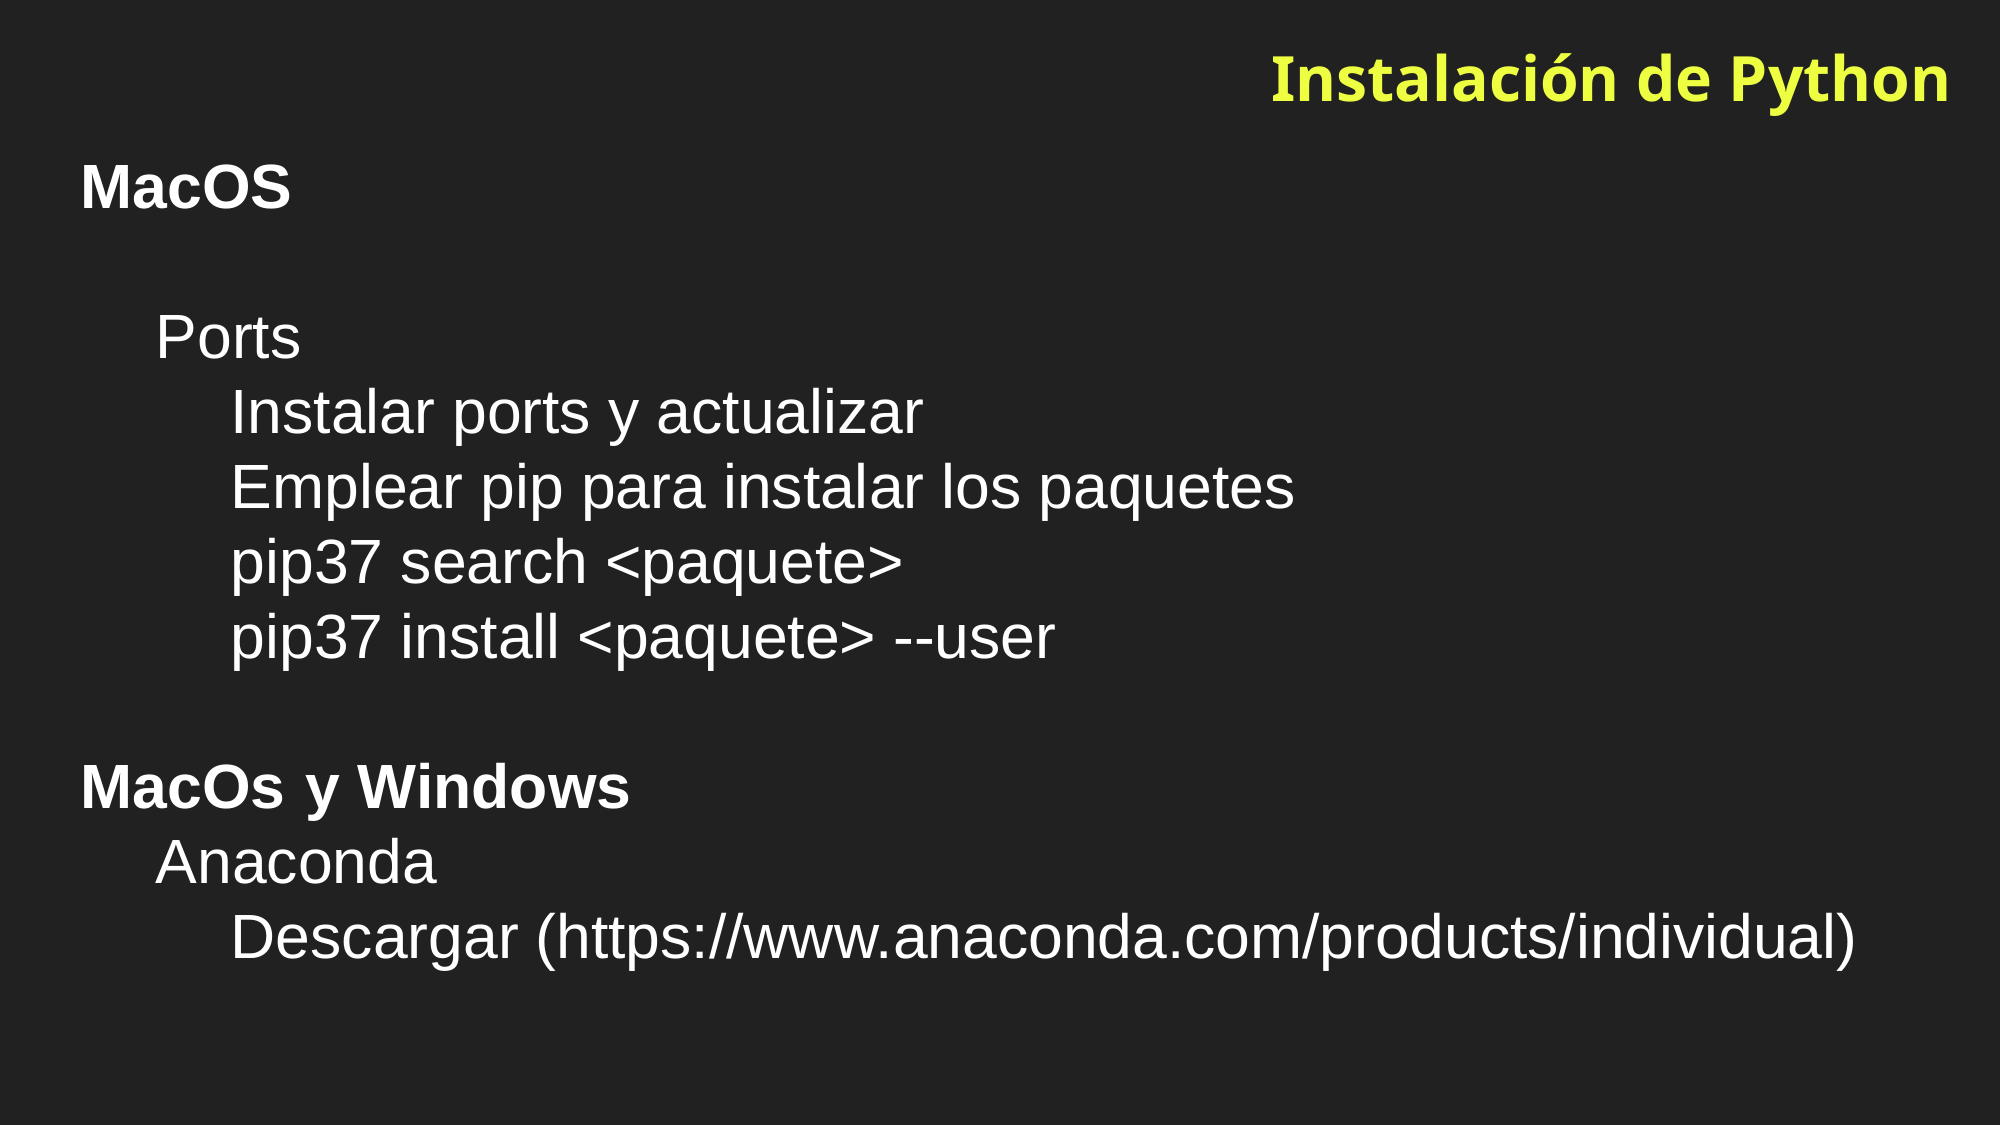

# Instalación de Python
MacOS
	Ports
Instalar ports y actualizar
Emplear pip para instalar los paquetes
pip37 search <paquete>
pip37 install <paquete> --user
MacOs	y Windows
Anaconda
Descargar (https://www.anaconda.com/products/individual)